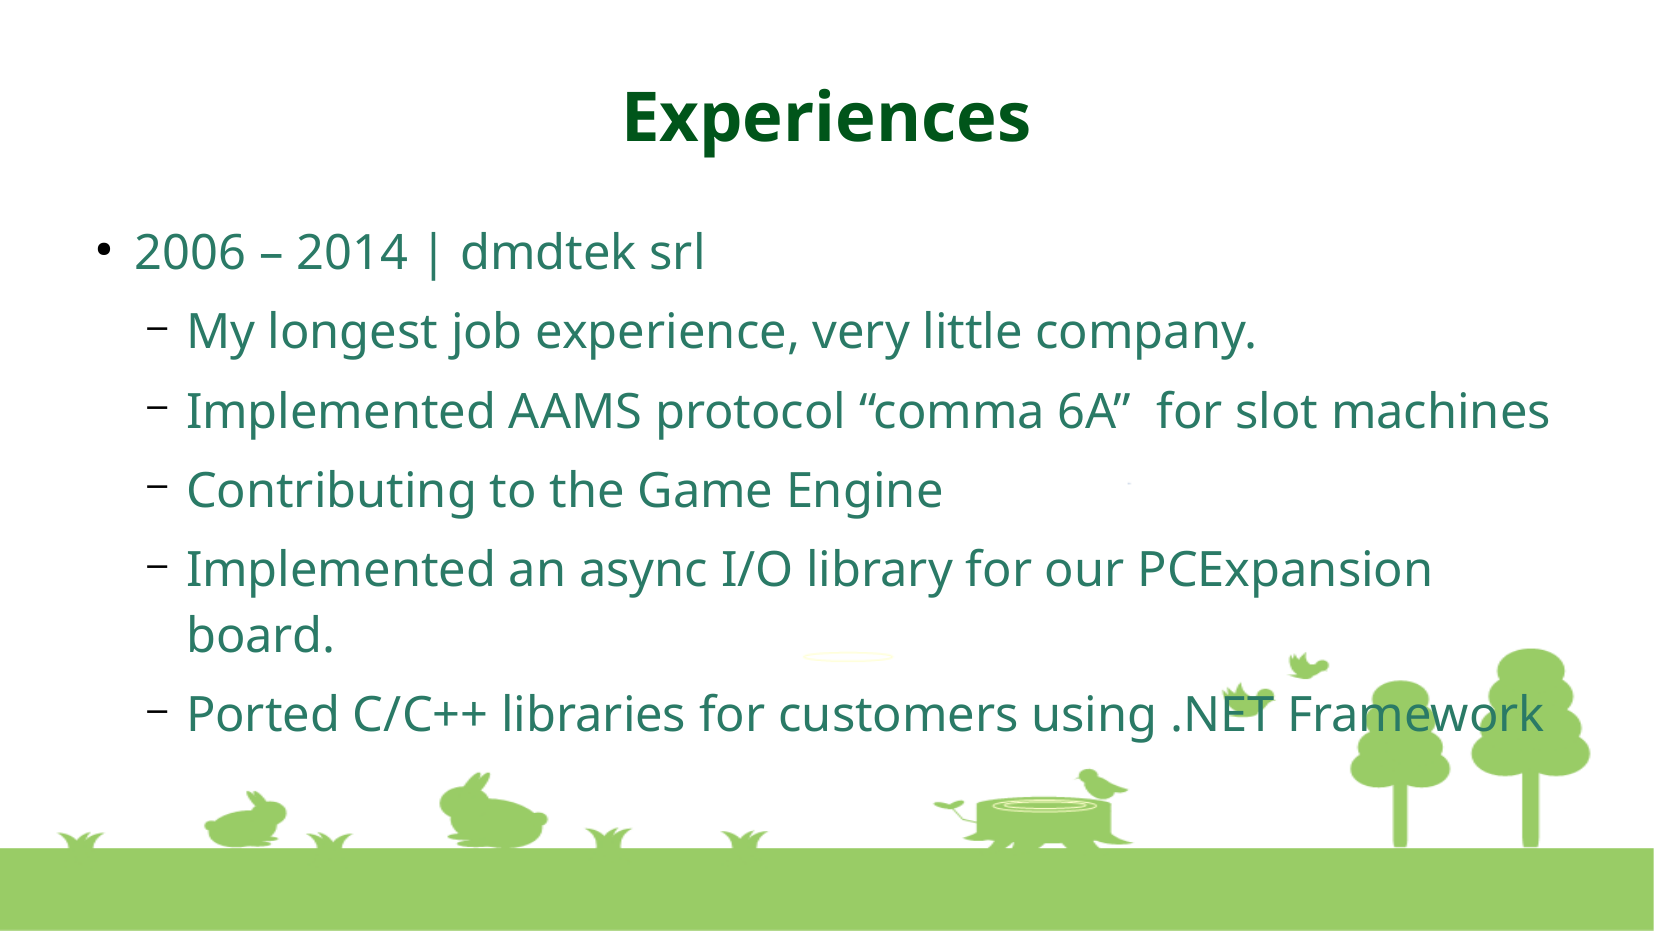

# Experiences
2006 – 2014 | dmdtek srl
My longest job experience, very little company.
Implemented AAMS protocol “comma 6A” for slot machines
Contributing to the Game Engine
Implemented an async I/O library for our PCExpansion board.
Ported C/C++ libraries for customers using .NET Framework